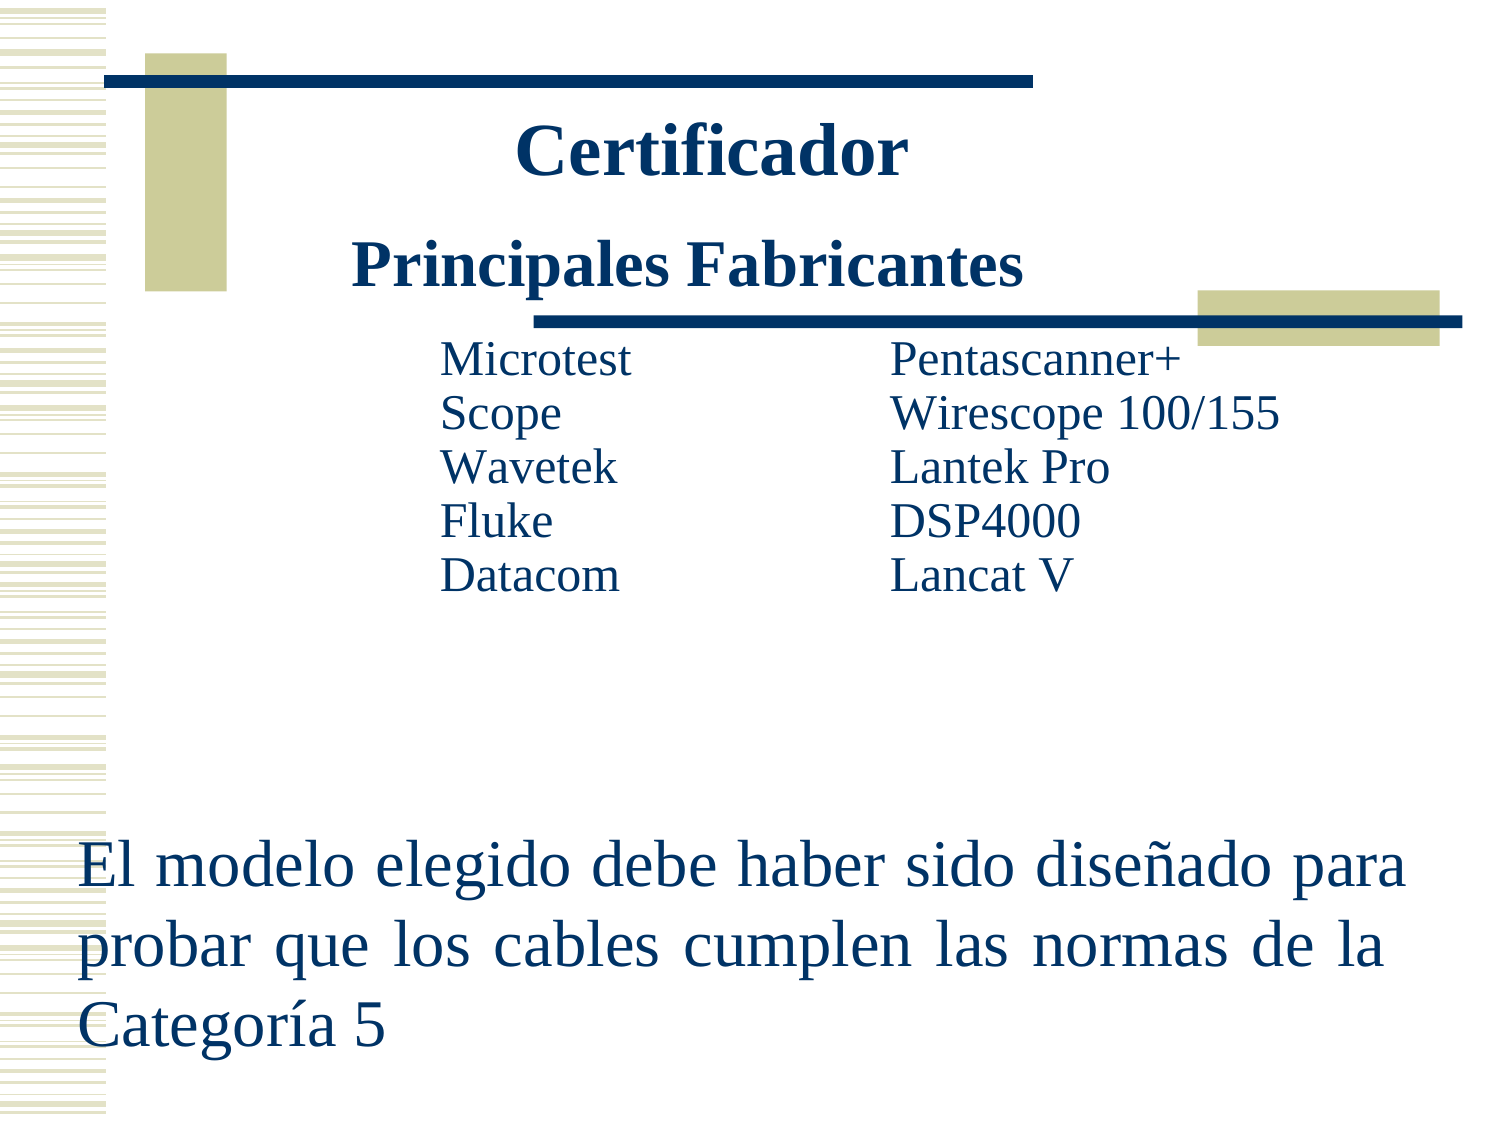

Certificador
Principales Fabricantes
 		Microtest		Pentascanner+
 		Scope			Wirescope 100/155
 		Wavetek		Lantek Pro
 		Fluke			DSP4000
		Datacom		Lancat V
El modelo elegido debe haber sido diseñado para probar que los cables cumplen las normas de la Categoría 5